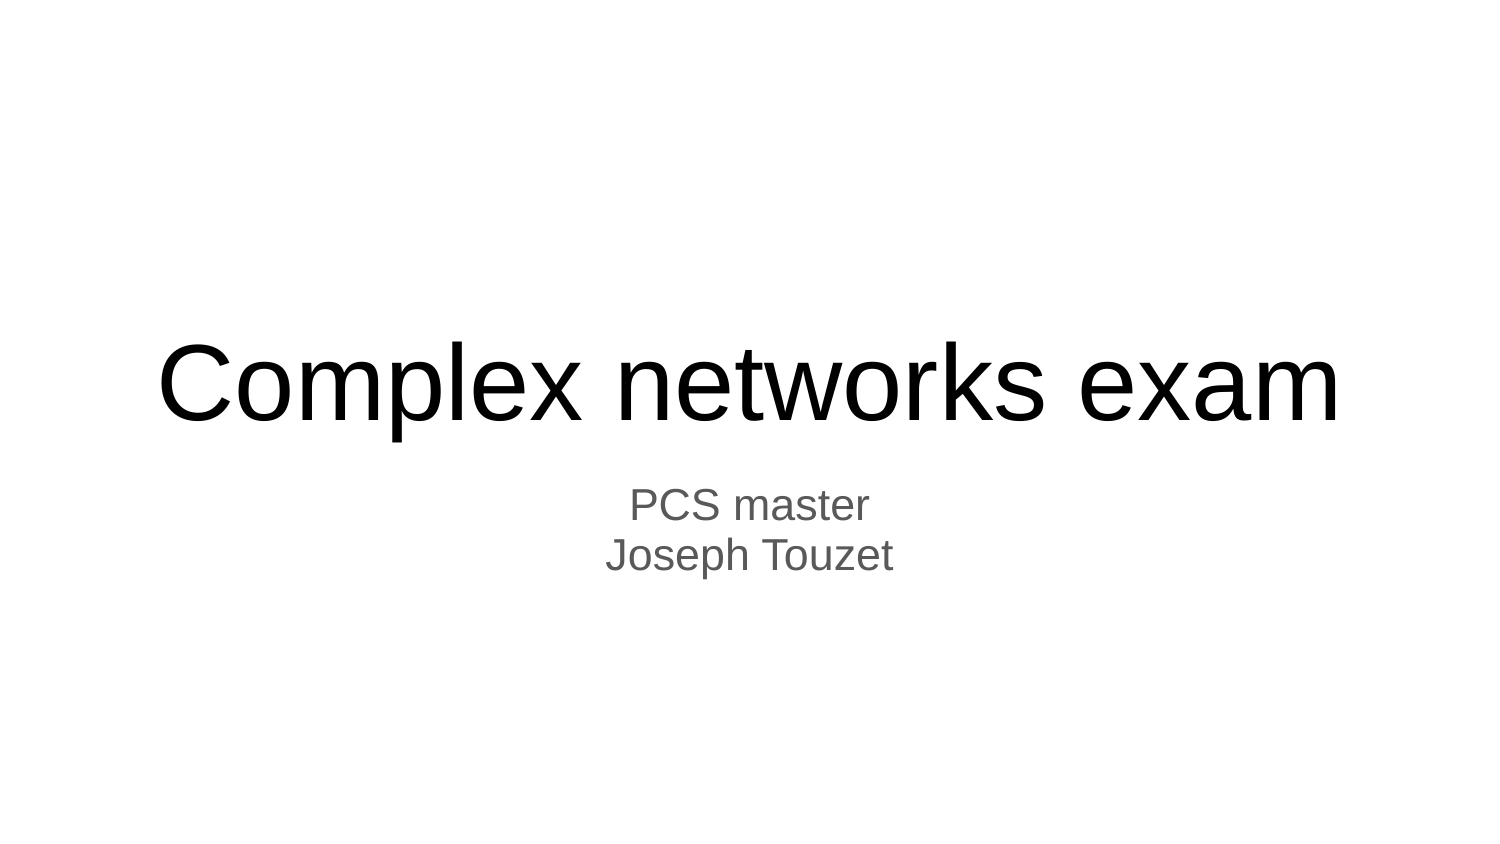

# Complex networks exam
PCS master
Joseph Touzet